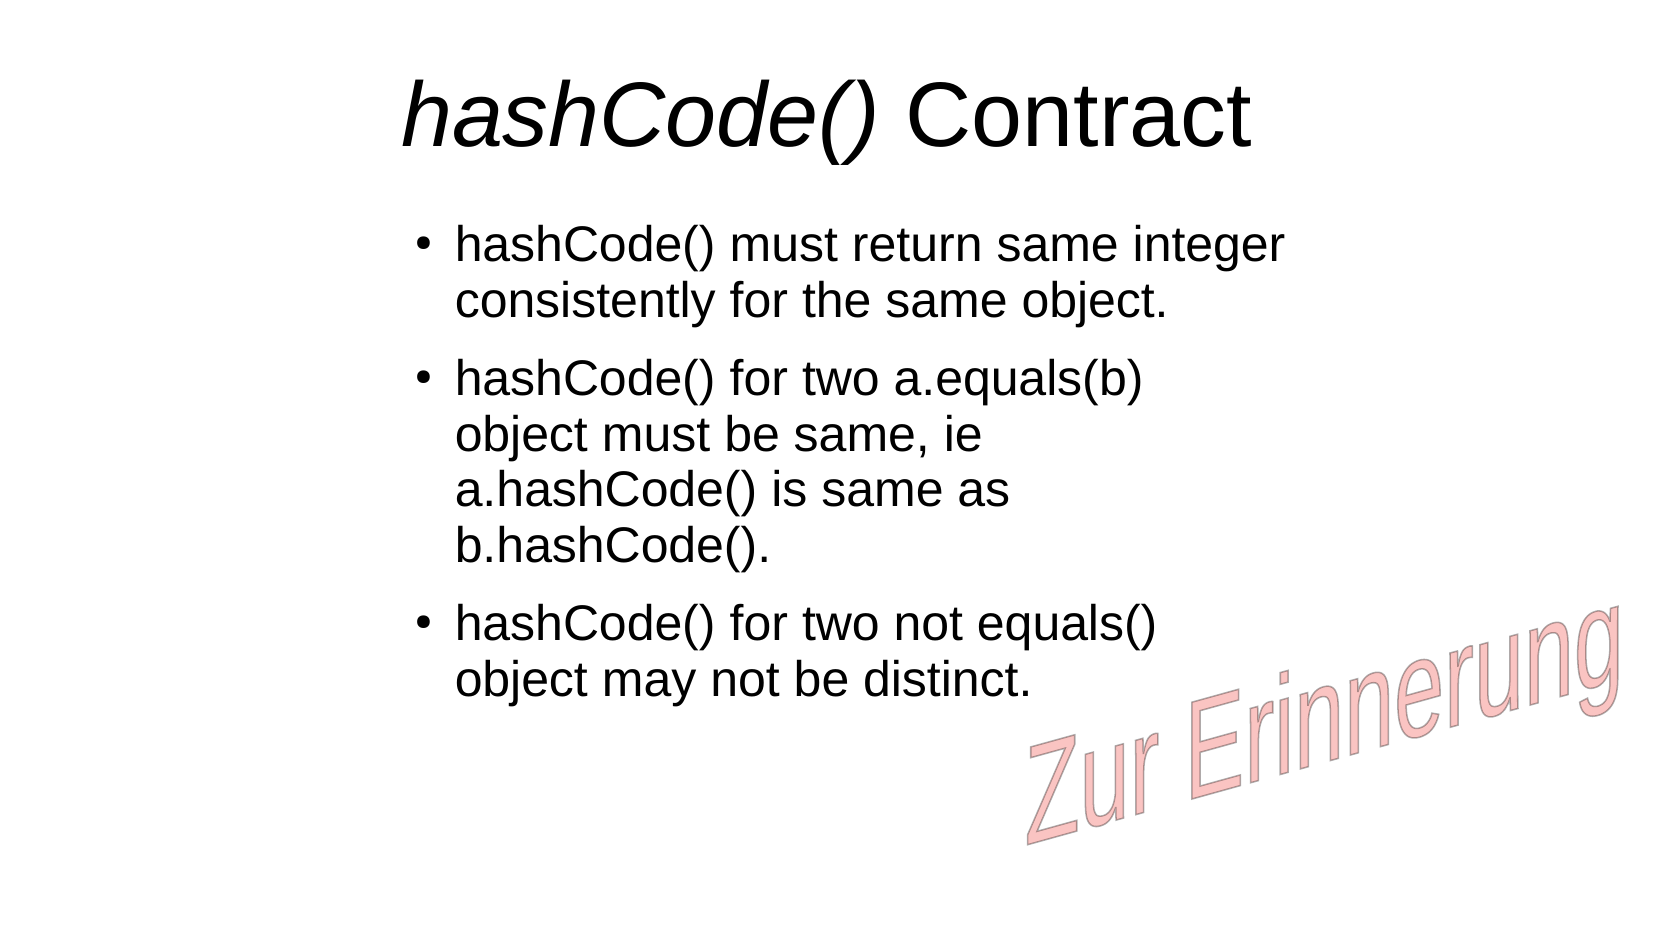

# hashCode() Contract
hashCode() must return same integer consistently for the same object.
hashCode() for two a.equals(b) object must be same, ie a.hashCode() is same as b.hashCode().
hashCode() for two not equals() object may not be distinct.
Zur Erinnerung